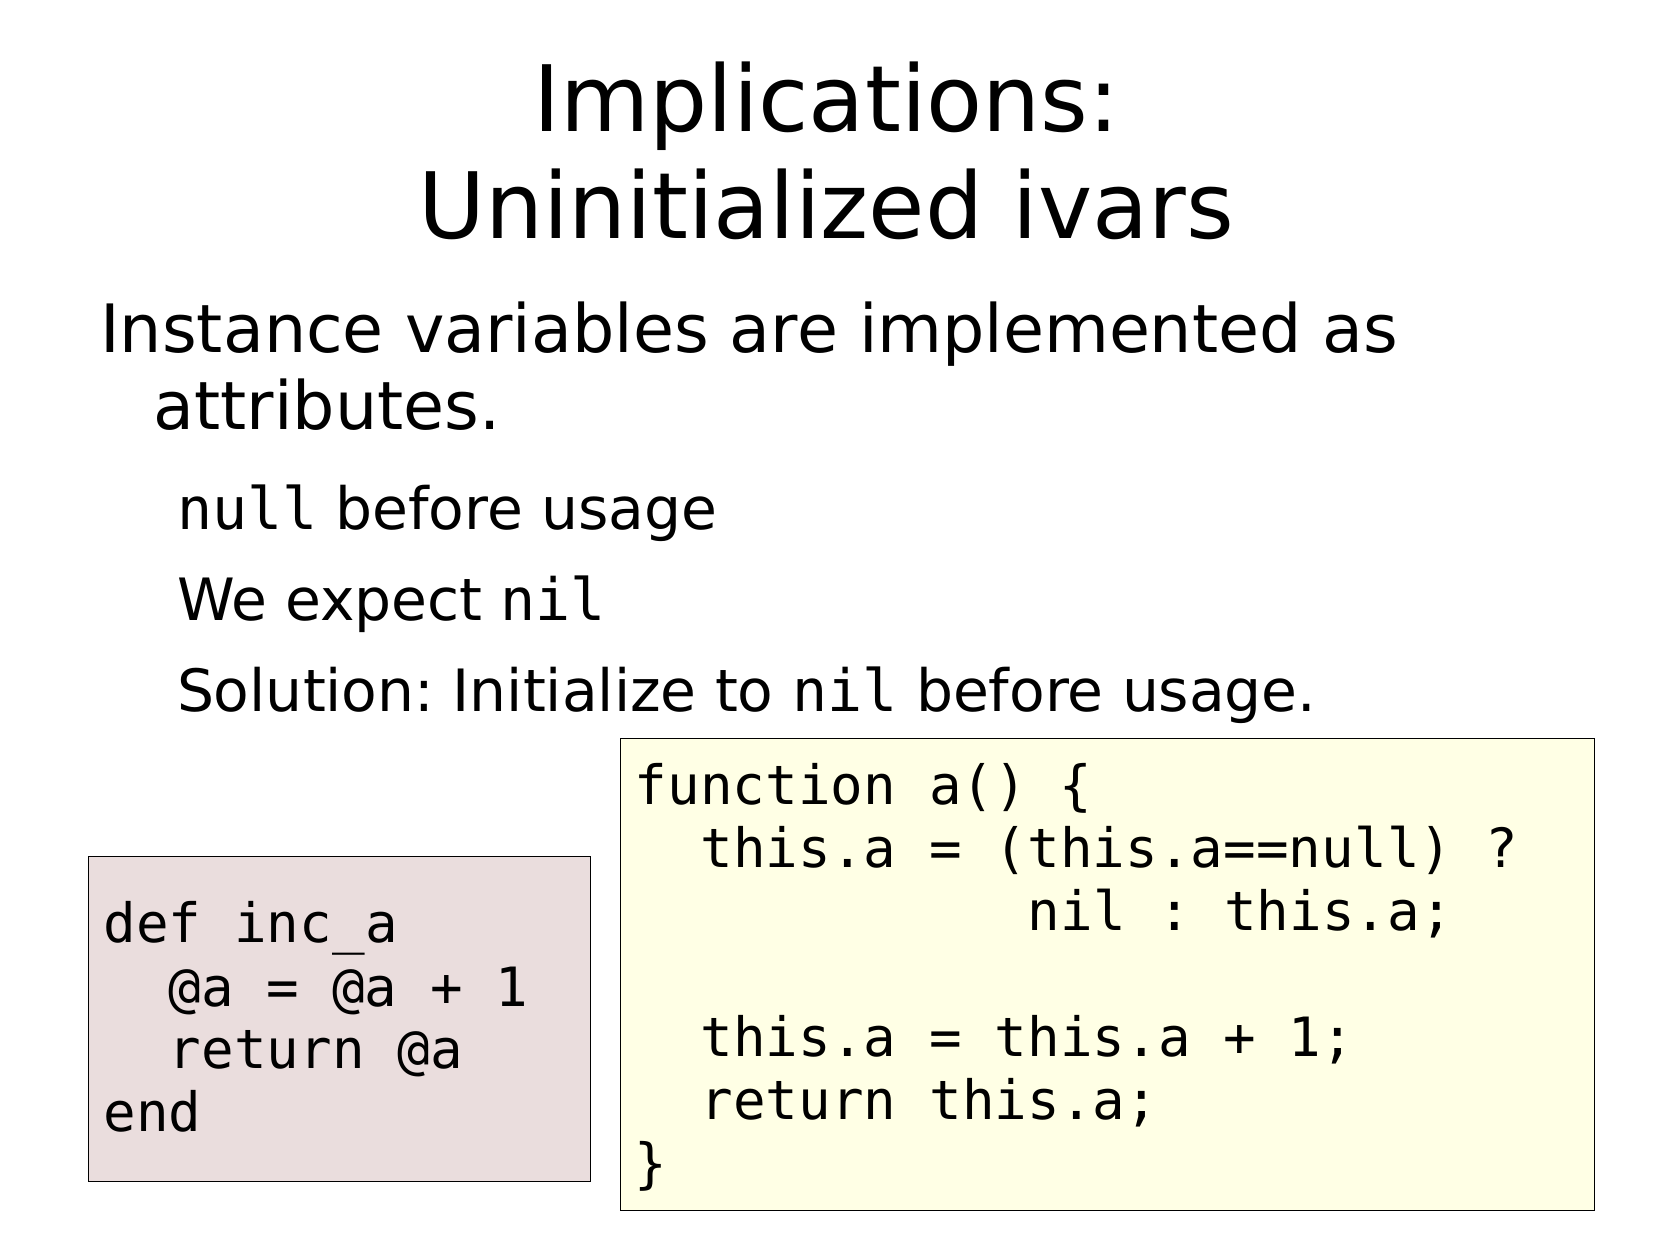

# Implications: Uninitialized ivars
Instance variables are implemented as attributes.
null before usage
We expect nil
Solution: Initialize to nil before usage.
function a() {
 this.a = (this.a==null) ?
 nil : this.a;
 this.a = this.a + 1;
 return this.a;
}
def inc_a
 @a = @a + 1
 return @a
end